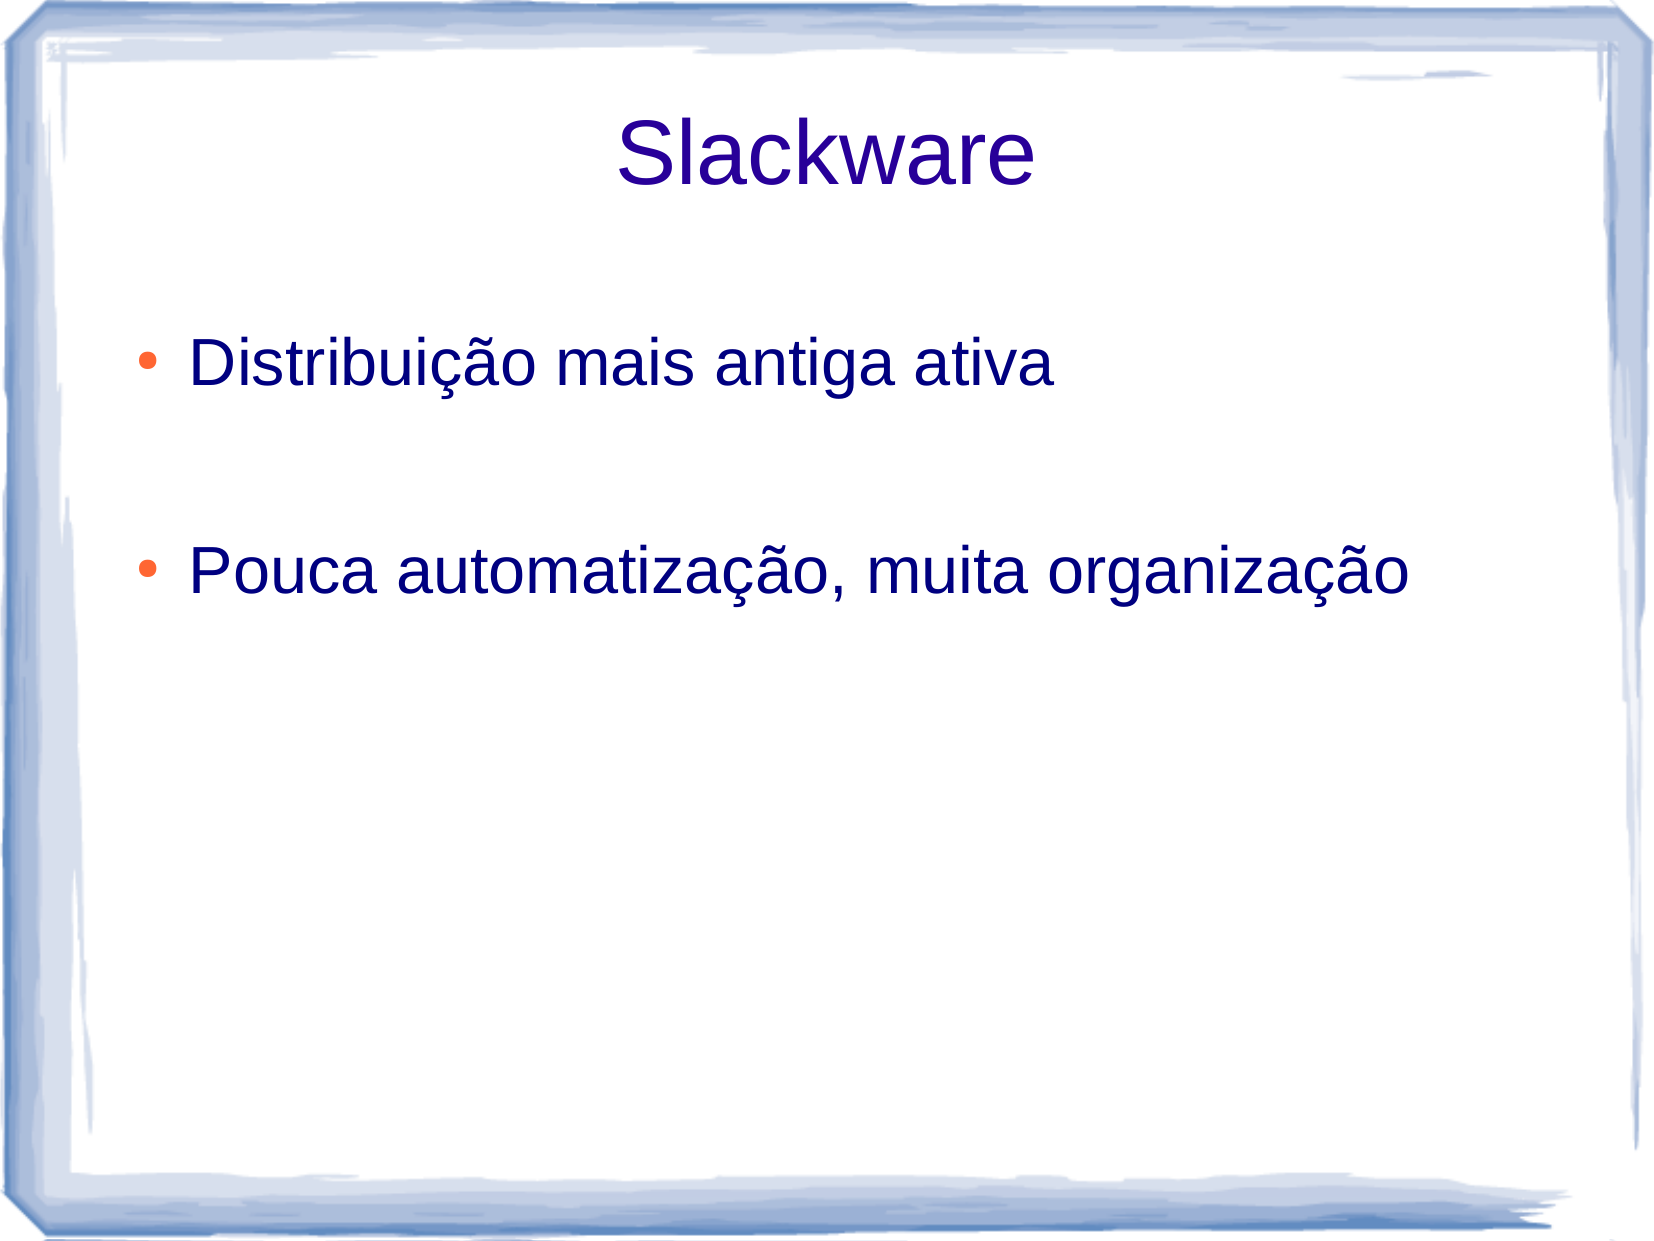

# Slackware
Distribuição mais antiga ativa
Pouca automatização, muita organização